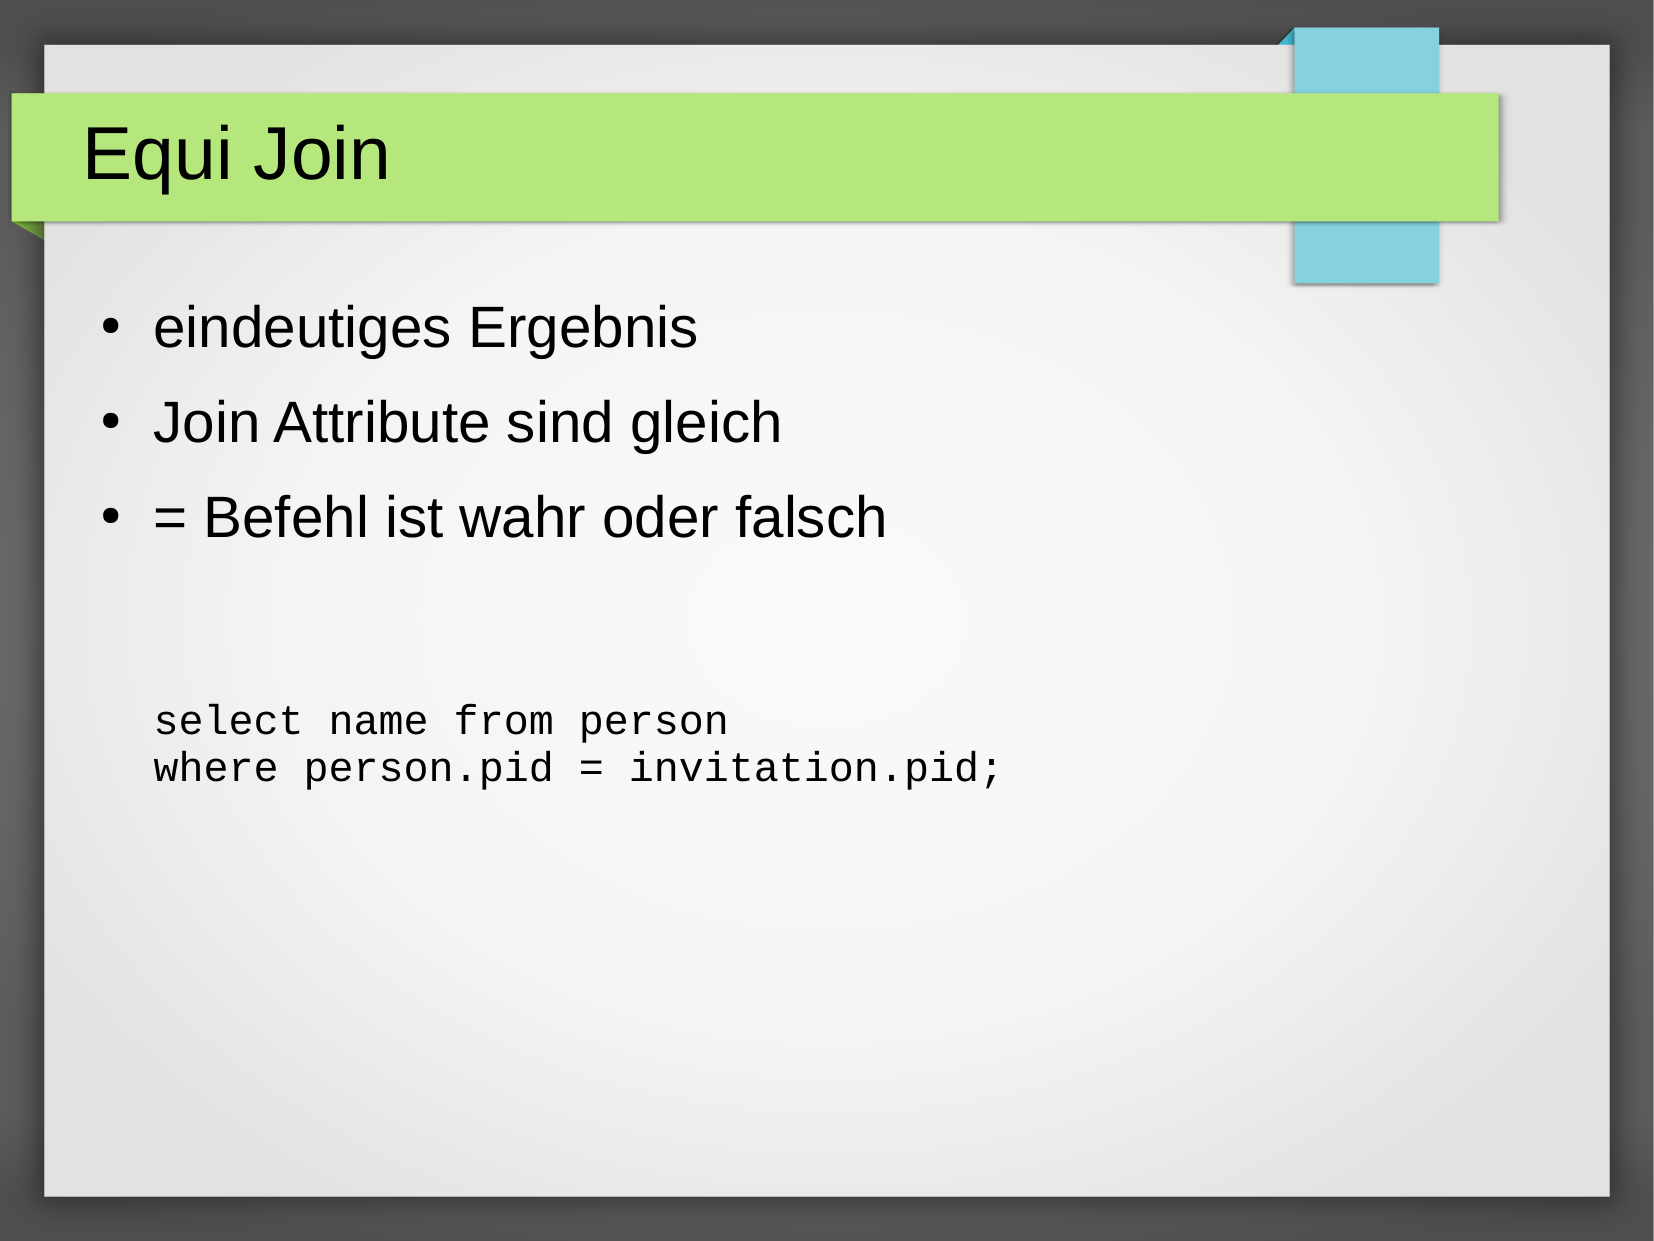

# Equi Join
eindeutiges Ergebnis
Join Attribute sind gleich
= Befehl ist wahr oder falsch
select name from person
where person.pid = invitation.pid;